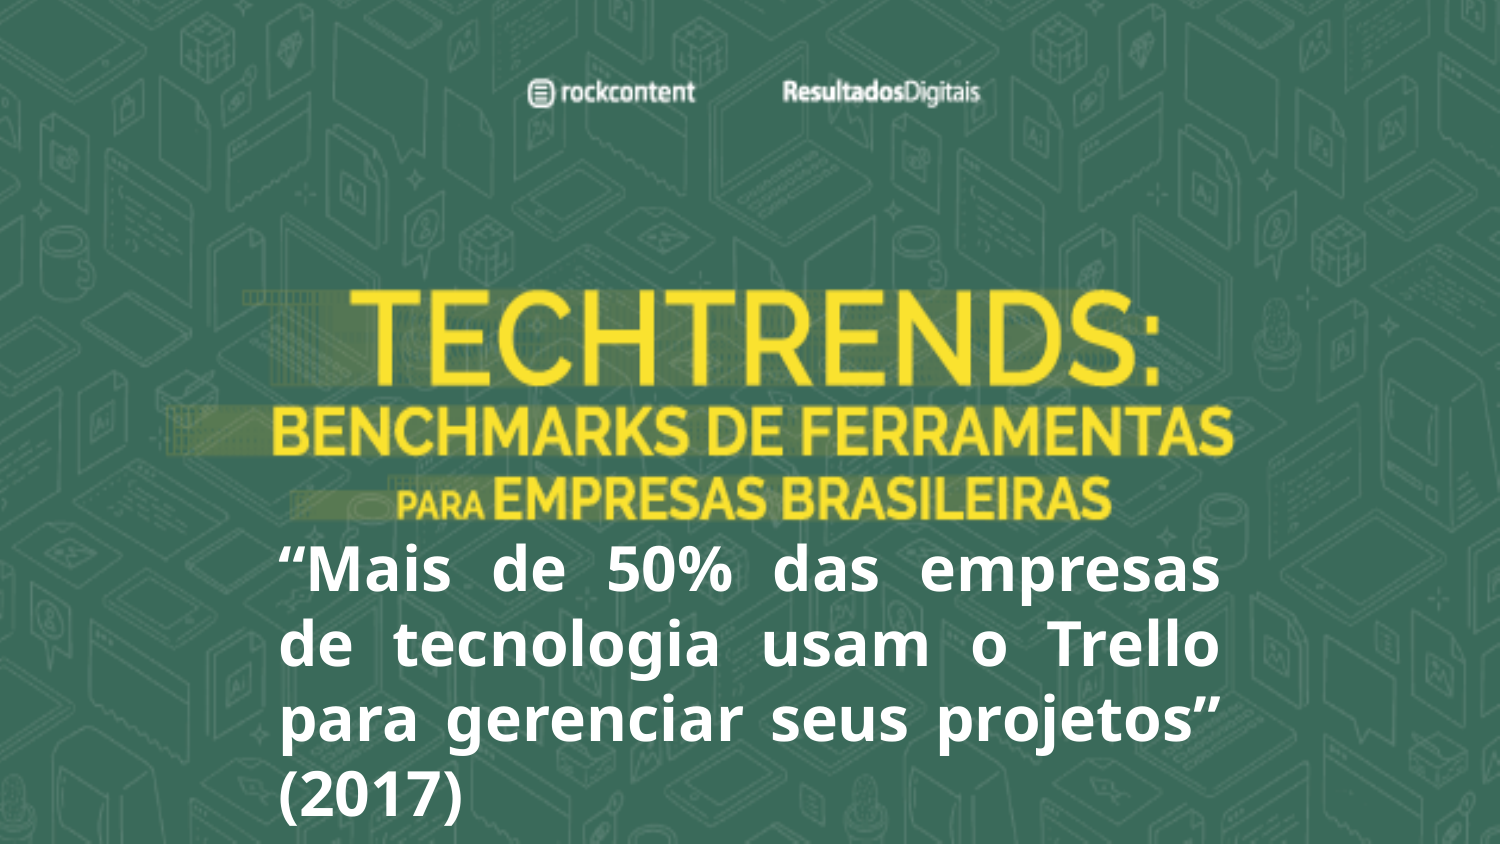

# “Mais de 50% das empresas de tecnologia usam o Trello para gerenciar seus projetos” (2017)